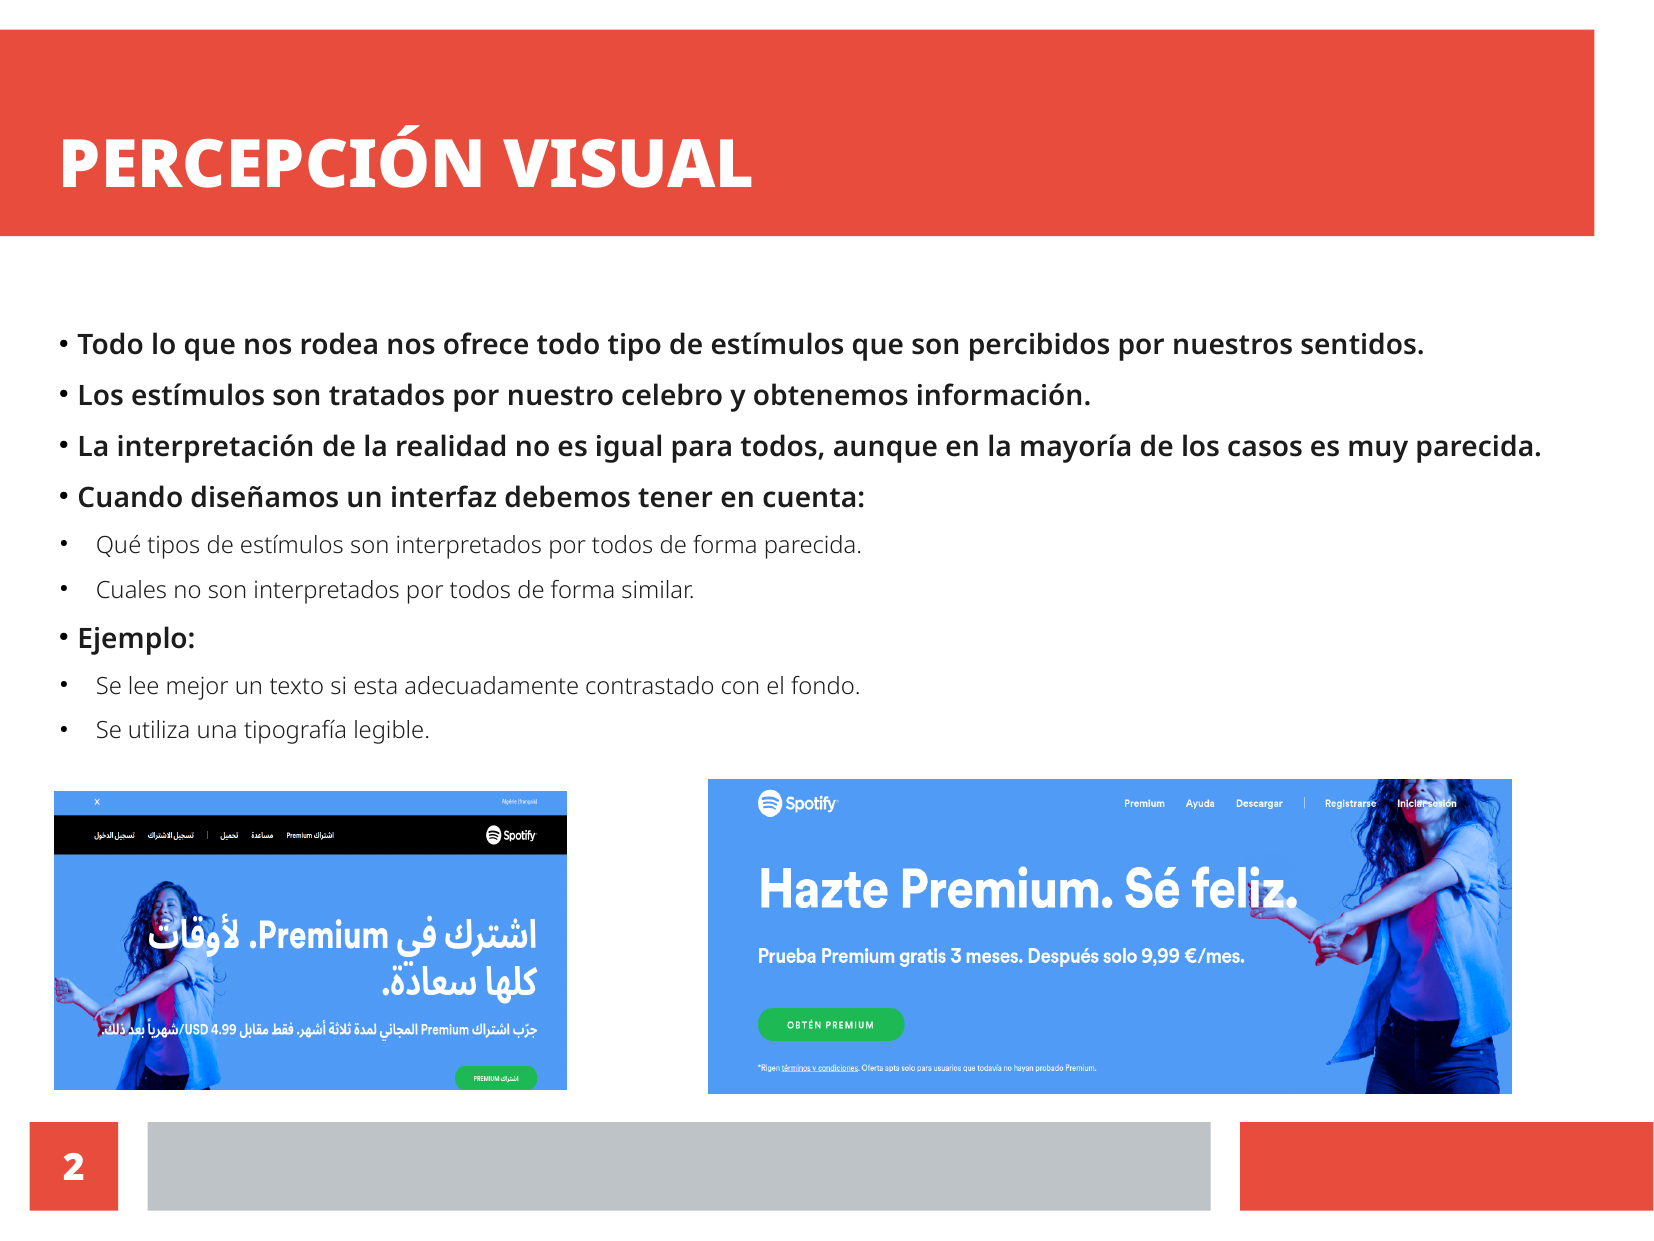

# PERCEPCIÓN VISUAL
Todo lo que nos rodea nos ofrece todo tipo de estímulos que son percibidos por nuestros sentidos.
Los estímulos son tratados por nuestro celebro y obtenemos información.
La interpretación de la realidad no es igual para todos, aunque en la mayoría de los casos es muy parecida.
Cuando diseñamos un interfaz debemos tener en cuenta:
Qué tipos de estímulos son interpretados por todos de forma parecida.
Cuales no son interpretados por todos de forma similar.
Ejemplo:
Se lee mejor un texto si esta adecuadamente contrastado con el fondo.
Se utiliza una tipografía legible.
2